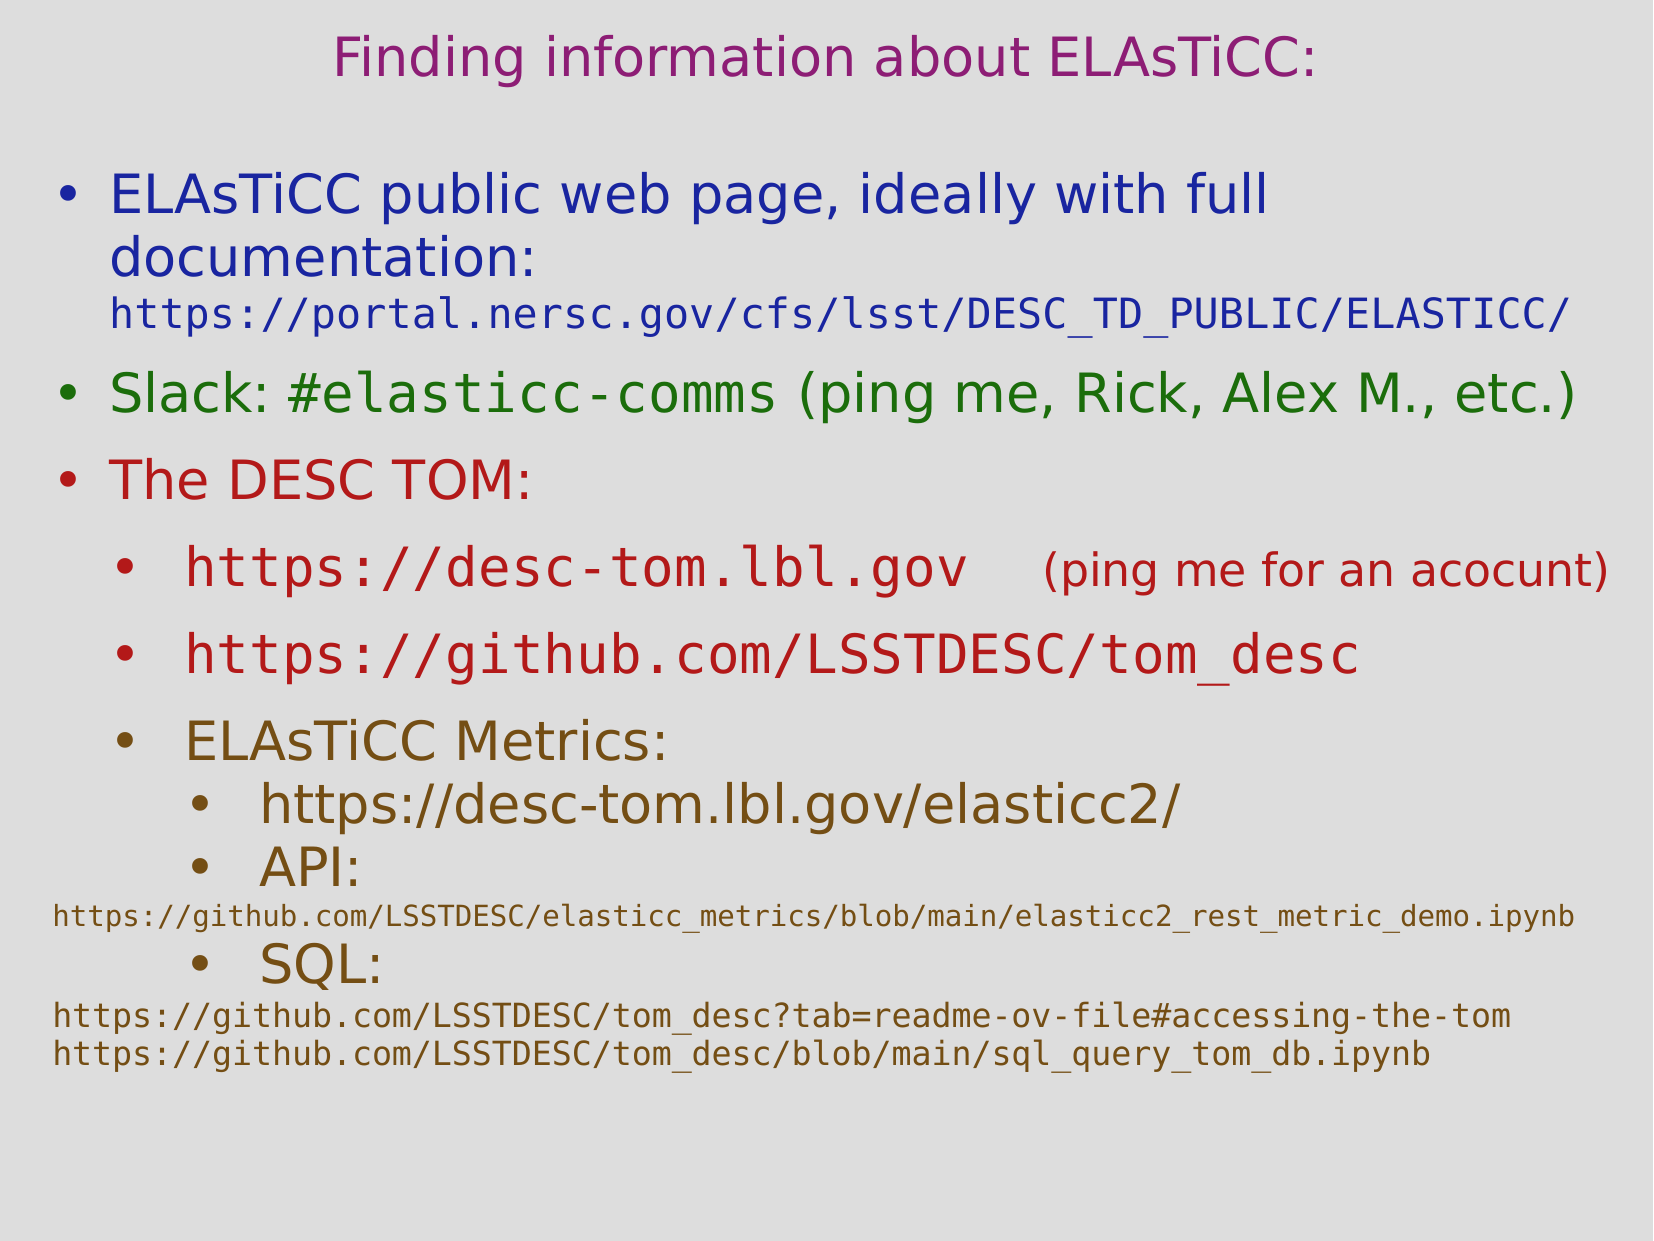

Finding information about ELAsTiCC:
•	ELAsTiCC public web page, ideally with full documentation:
	https://portal.nersc.gov/cfs/lsst/DESC_TD_PUBLIC/ELASTICC/
•	Slack: #elasticc-comms (ping me, Rick, Alex M., etc.)
•	The DESC TOM:
	•	https://desc-tom.lbl.gov (ping me for an acocunt)
	•	https://github.com/LSSTDESC/tom_desc
	•	ELAsTiCC Metrics:
		•	https://desc-tom.lbl.gov/elasticc2/
		•	API:
https://github.com/LSSTDESC/elasticc_metrics/blob/main/elasticc2_rest_metric_demo.ipynb
		•	SQL:
https://github.com/LSSTDESC/tom_desc?tab=readme-ov-file#accessing-the-tom
https://github.com/LSSTDESC/tom_desc/blob/main/sql_query_tom_db.ipynb